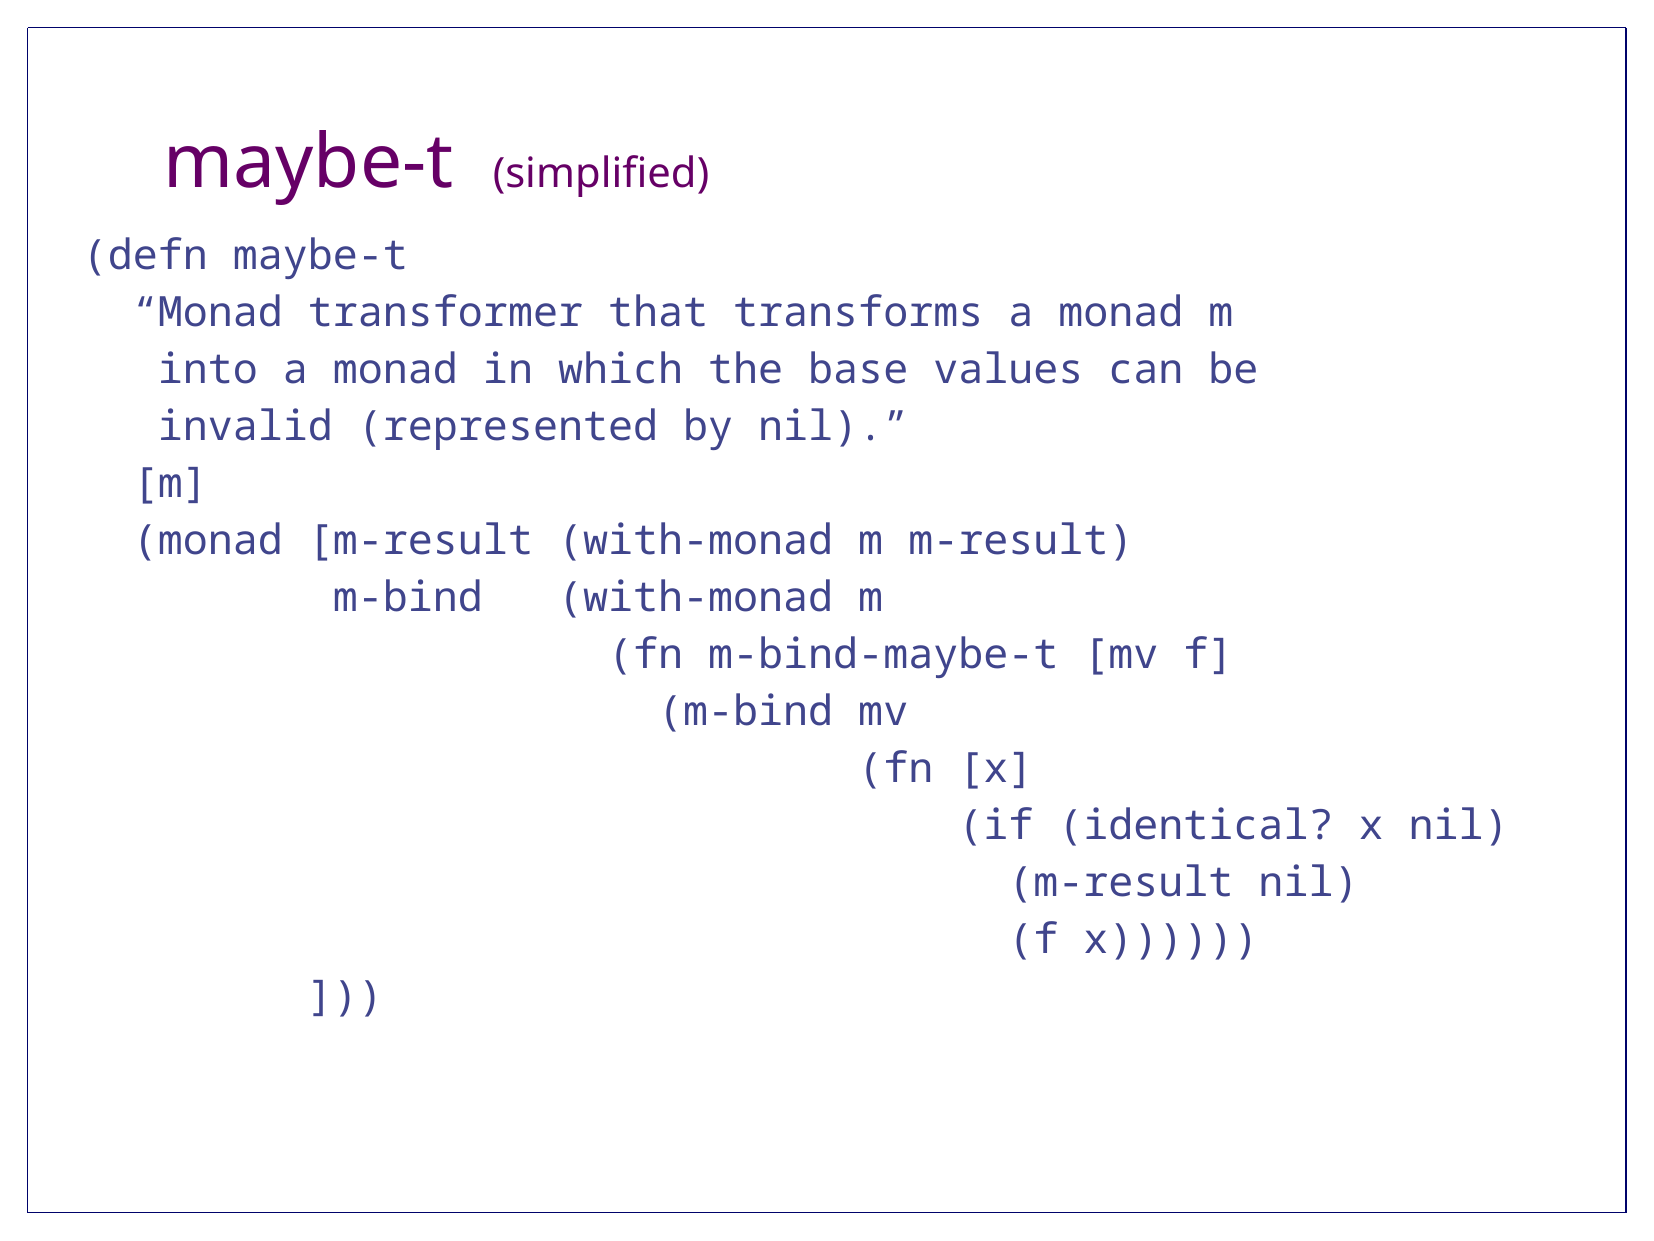

# maybe-t (simplified)
(defn maybe-t
 “Monad transformer that transforms a monad m
 into a monad in which the base values can be
 invalid (represented by nil).”
 [m]
 (monad [m-result (with-monad m m-result)
 m-bind (with-monad m
 (fn m-bind-maybe-t [mv f]
 (m-bind mv
 (fn [x]
 (if (identical? x nil)
 (m-result nil)
 (f x))))))
 ]))